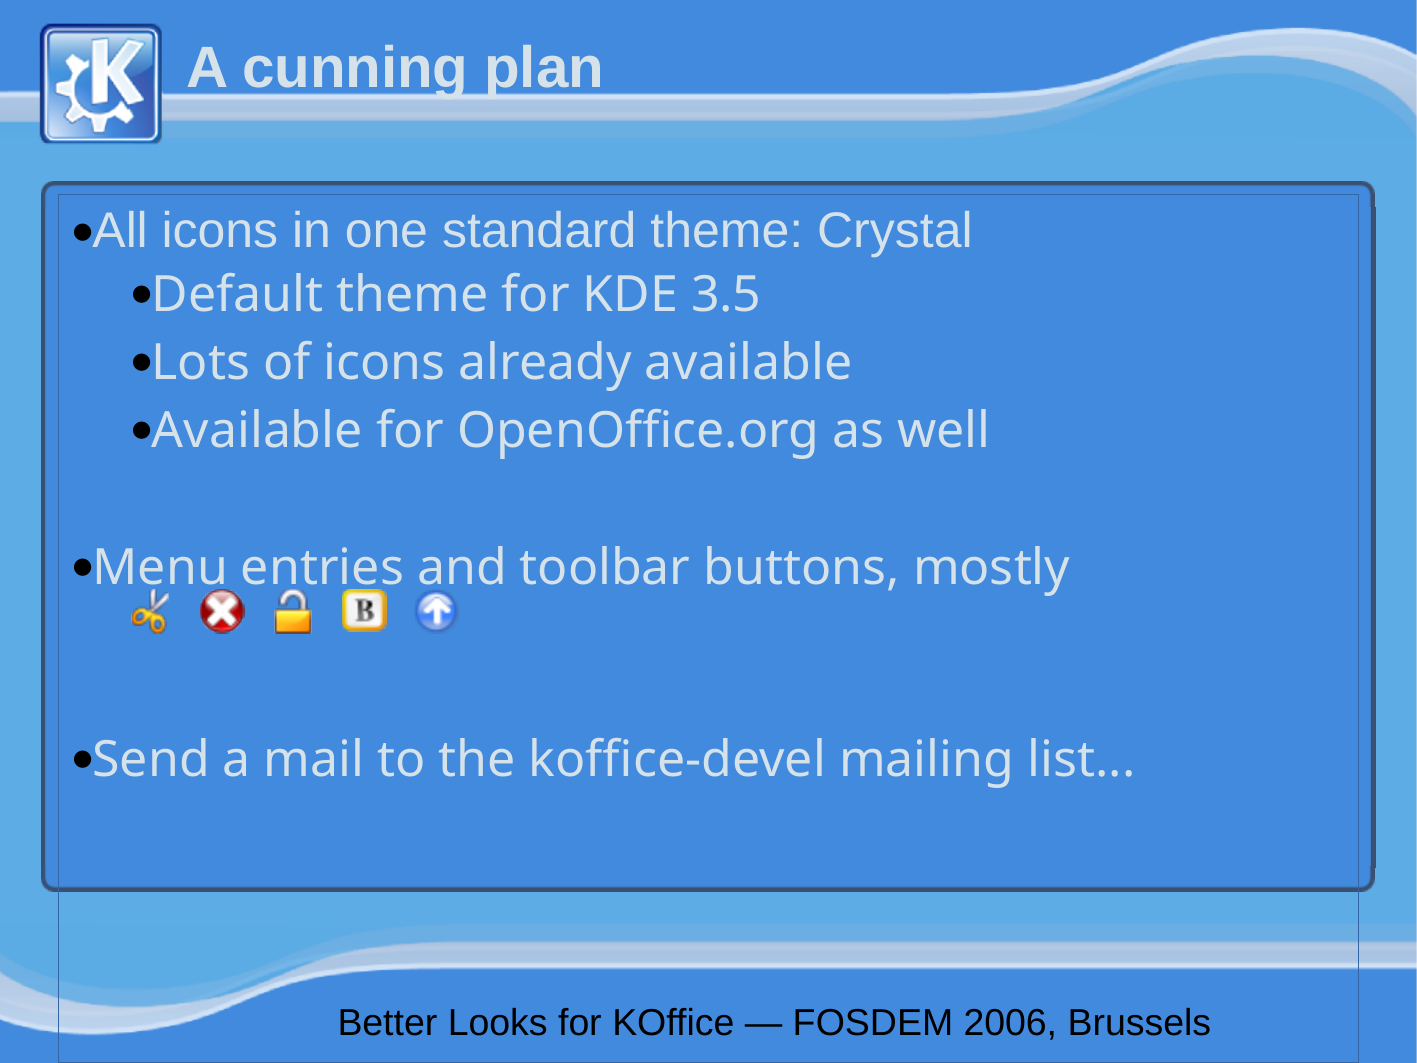

A cunning plan
All icons in one standard theme: Crystal
Default theme for KDE 3.5
Lots of icons already available
Available for OpenOffice.org as well
Menu entries and toolbar buttons, mostly
Send a mail to the koffice-devel mailing list...